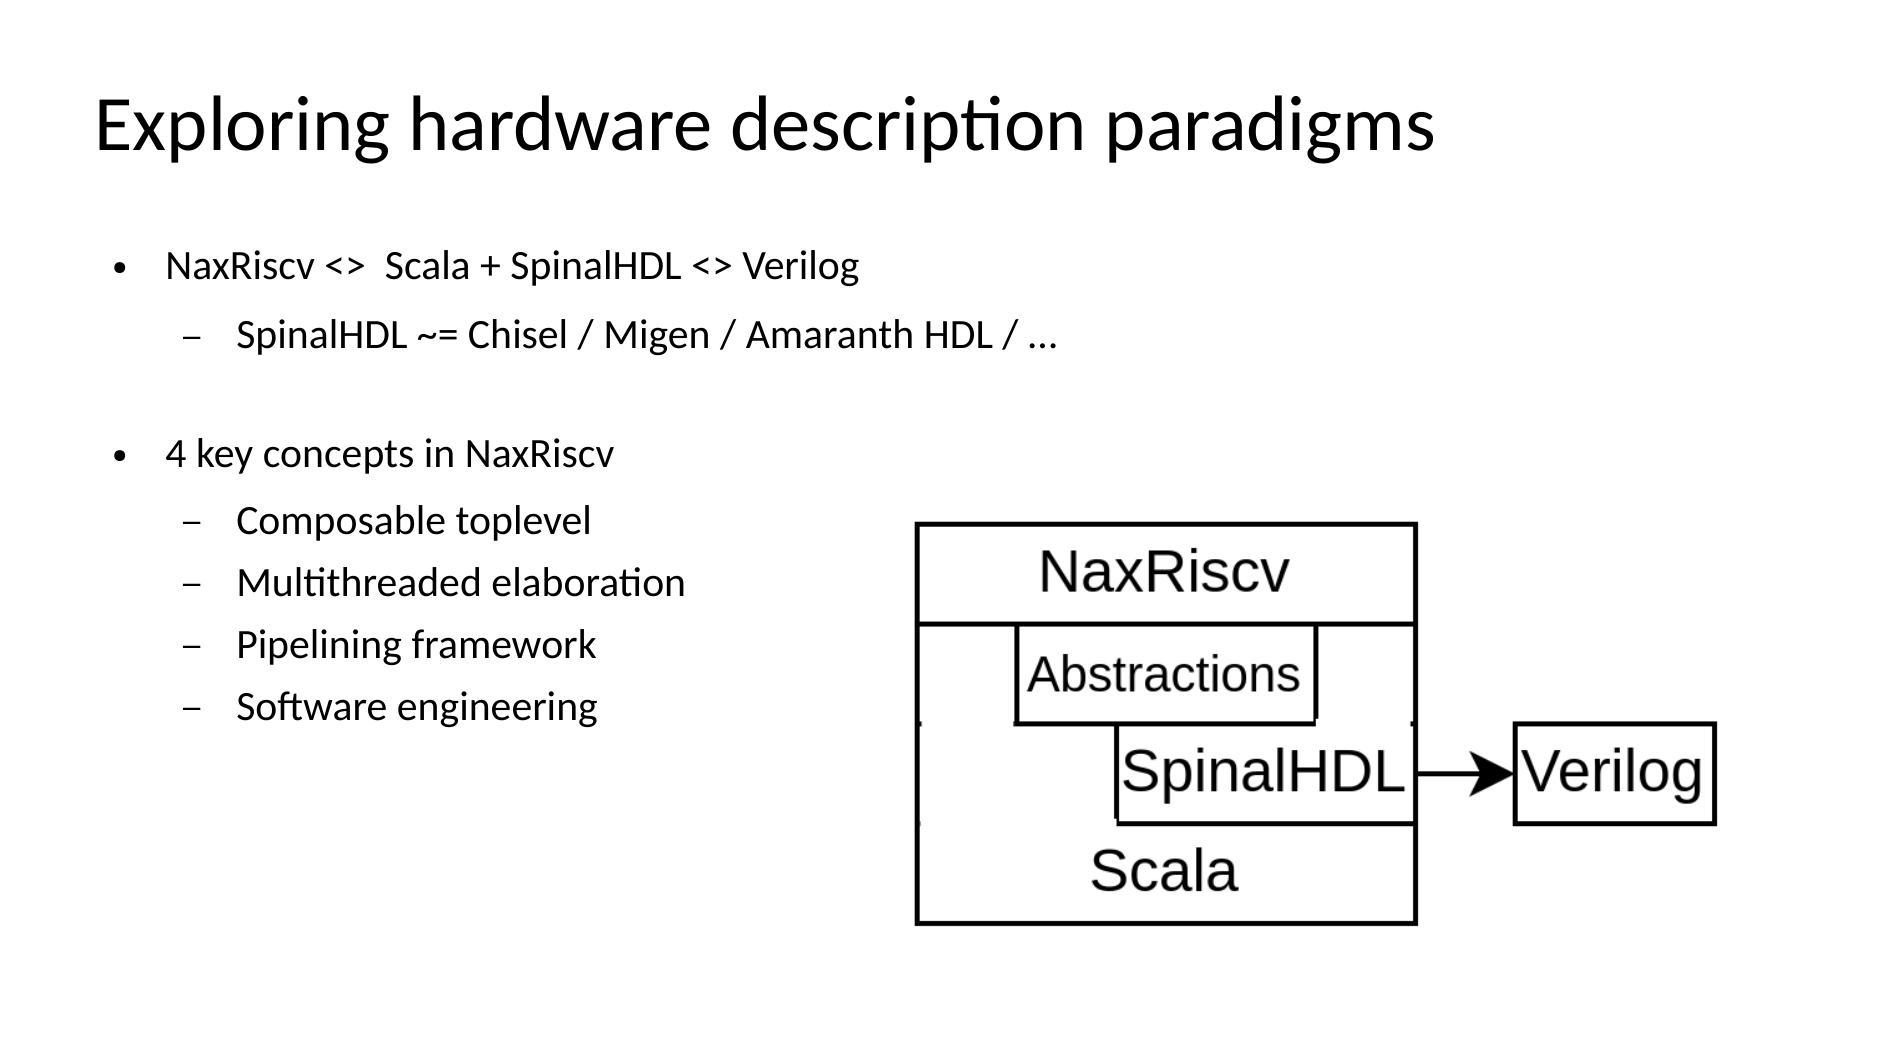

# Exploring hardware description paradigms
NaxRiscv <> Scala + SpinalHDL <> Verilog
SpinalHDL ~= Chisel / Migen / Amaranth HDL / …
4 key concepts in NaxRiscv
Composable toplevel
Multithreaded elaboration
Pipelining framework
Software engineering